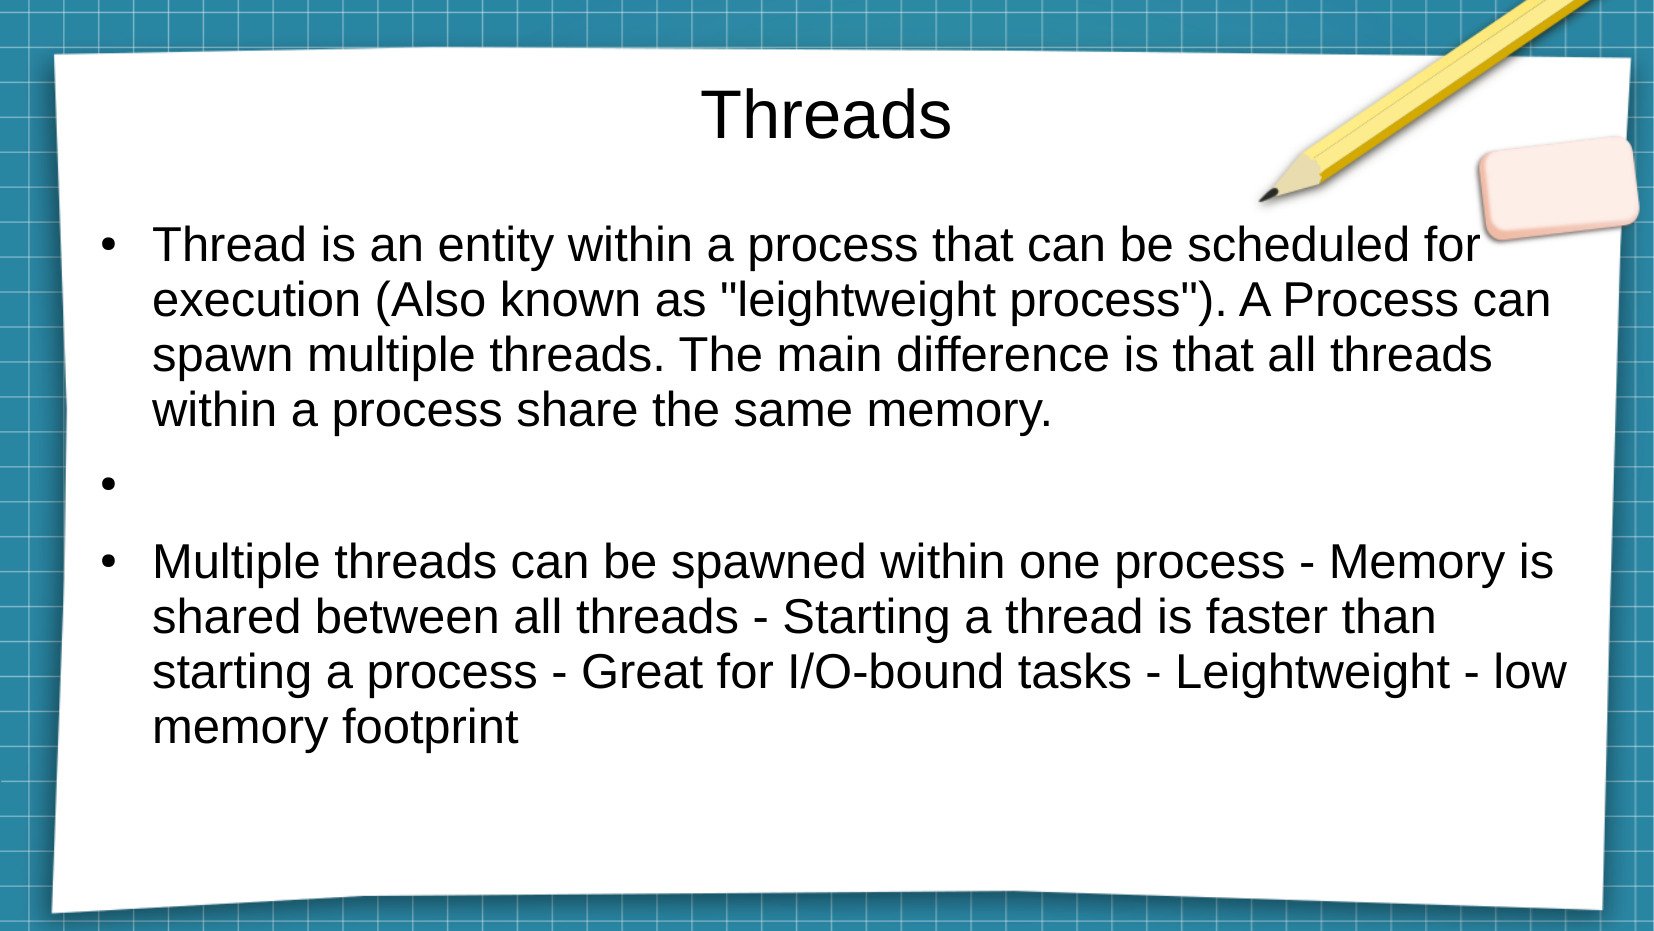

# Threads
Thread is an entity within a process that can be scheduled for execution (Also known as "leightweight process"). A Process can spawn multiple threads. The main difference is that all threads within a process share the same memory.
Multiple threads can be spawned within one process - Memory is shared between all threads - Starting a thread is faster than starting a process - Great for I/O-bound tasks - Leightweight - low memory footprint